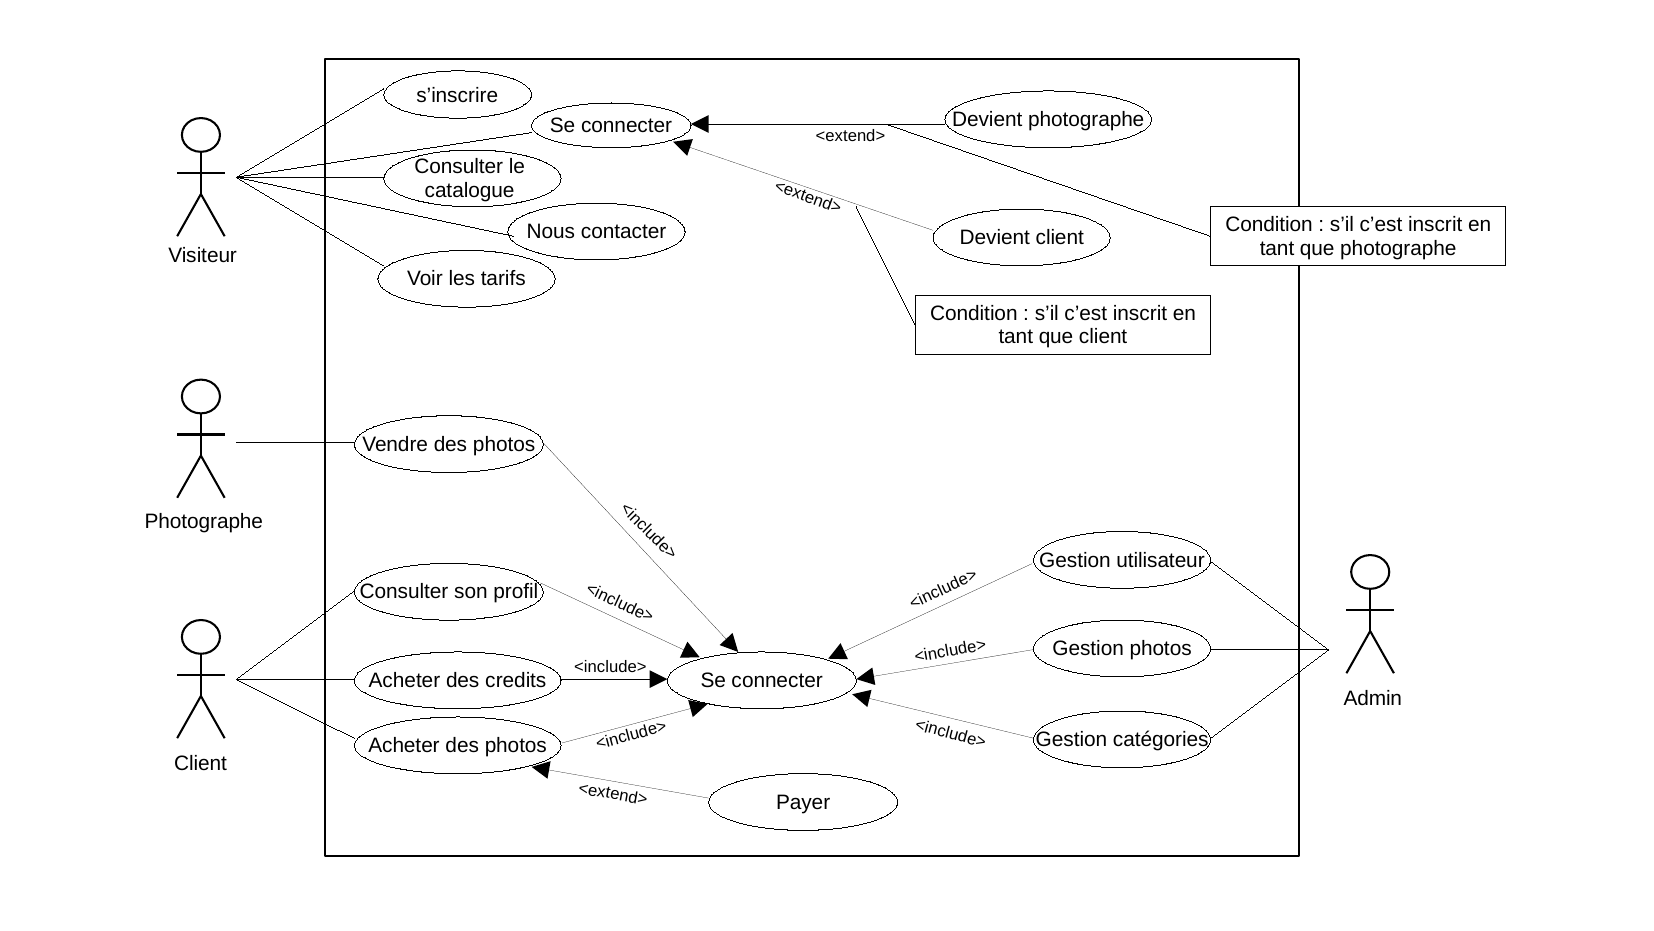

s’inscrire
Devient photographe
Se connecter
<extend>
Consulter le
catalogue
<extend>
Nous contacter
Condition : s’il c’est inscrit en
tant que photographe
Devient client
Visiteur
Voir les tarifs
Condition : s’il c’est inscrit en
tant que client
Vendre des photos
Photographe
<include>
Gestion utilisateur
Consulter son profil
<include>
<include>
Gestion photos
<include>
<include>
Acheter des credits
Se connecter
Admin
Gestion catégories
<include>
Acheter des photos
<include>
Client
Payer
<extend>